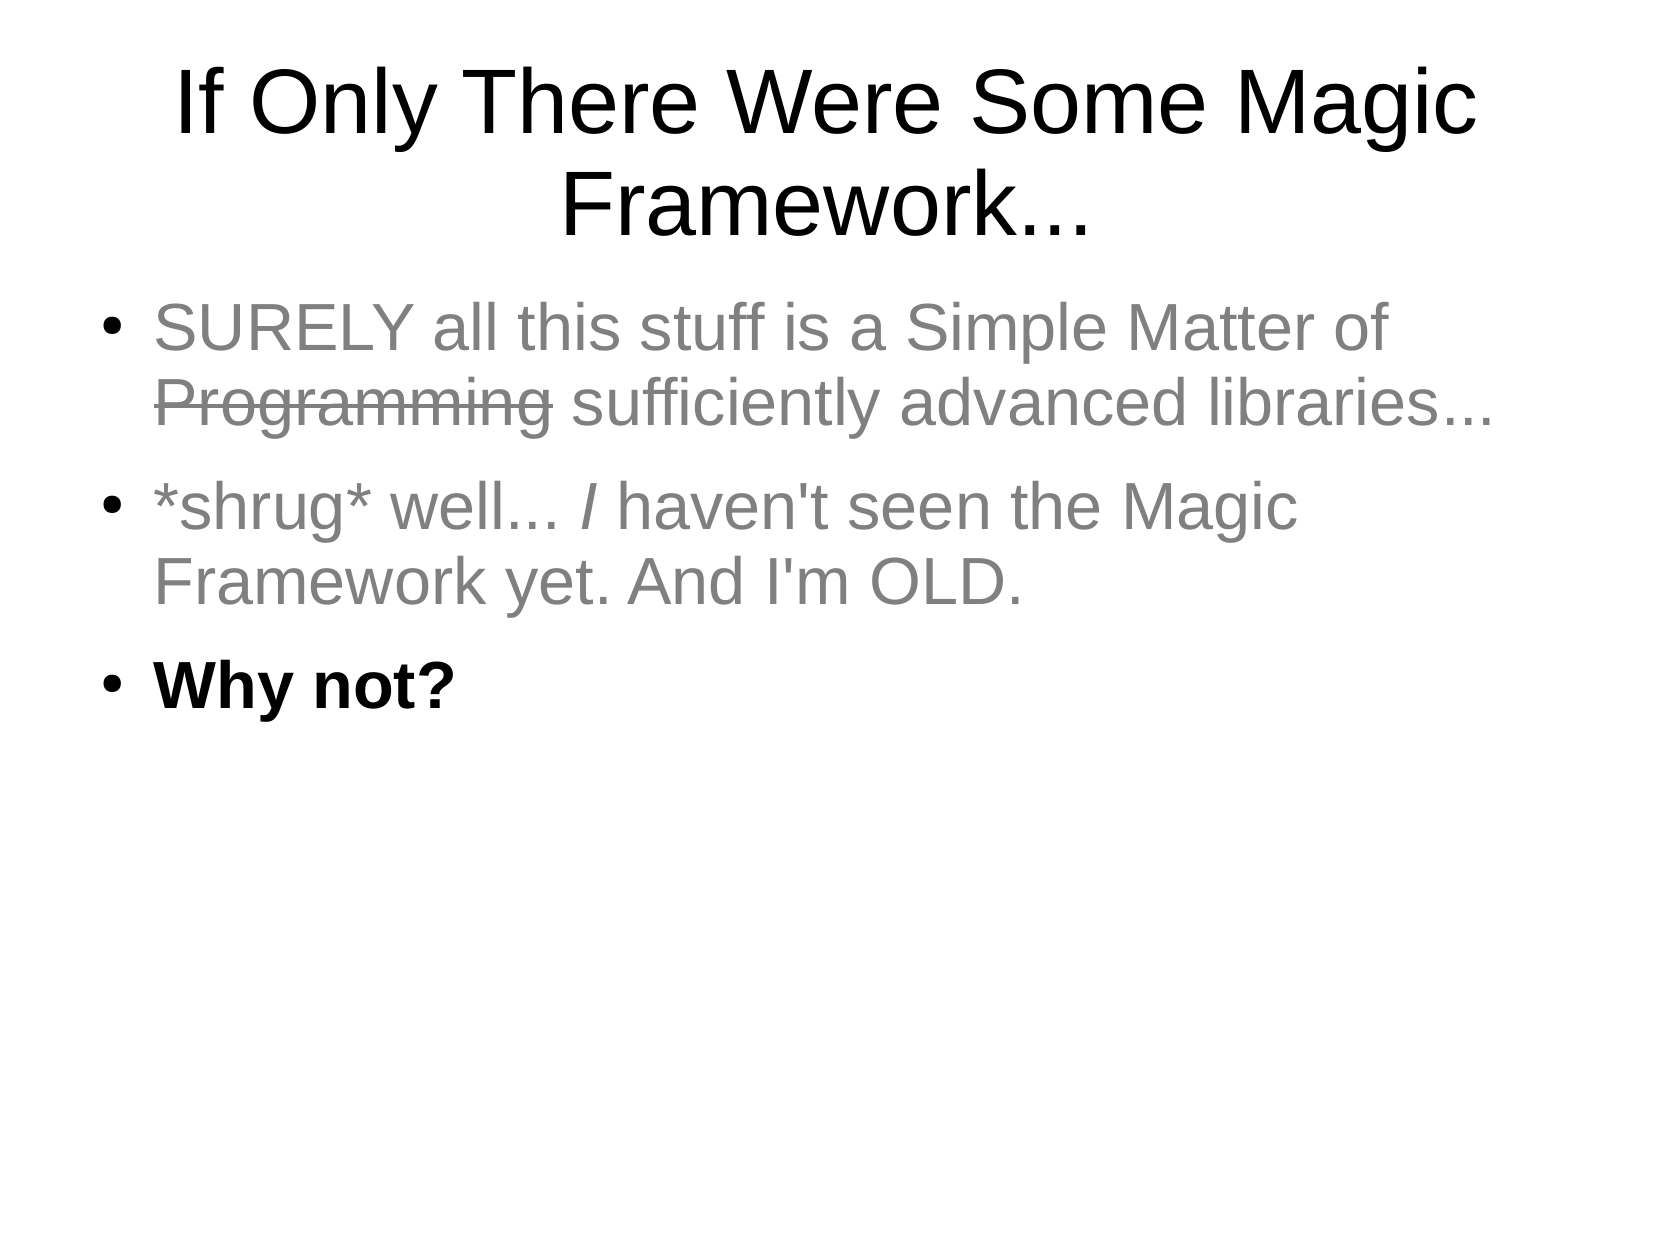

# If Only There Were Some Magic Framework...
SURELY all this stuff is a Simple Matter of Programming sufficiently advanced libraries...
*shrug* well... I haven't seen the Magic Framework yet. And I'm OLD.
Why not?